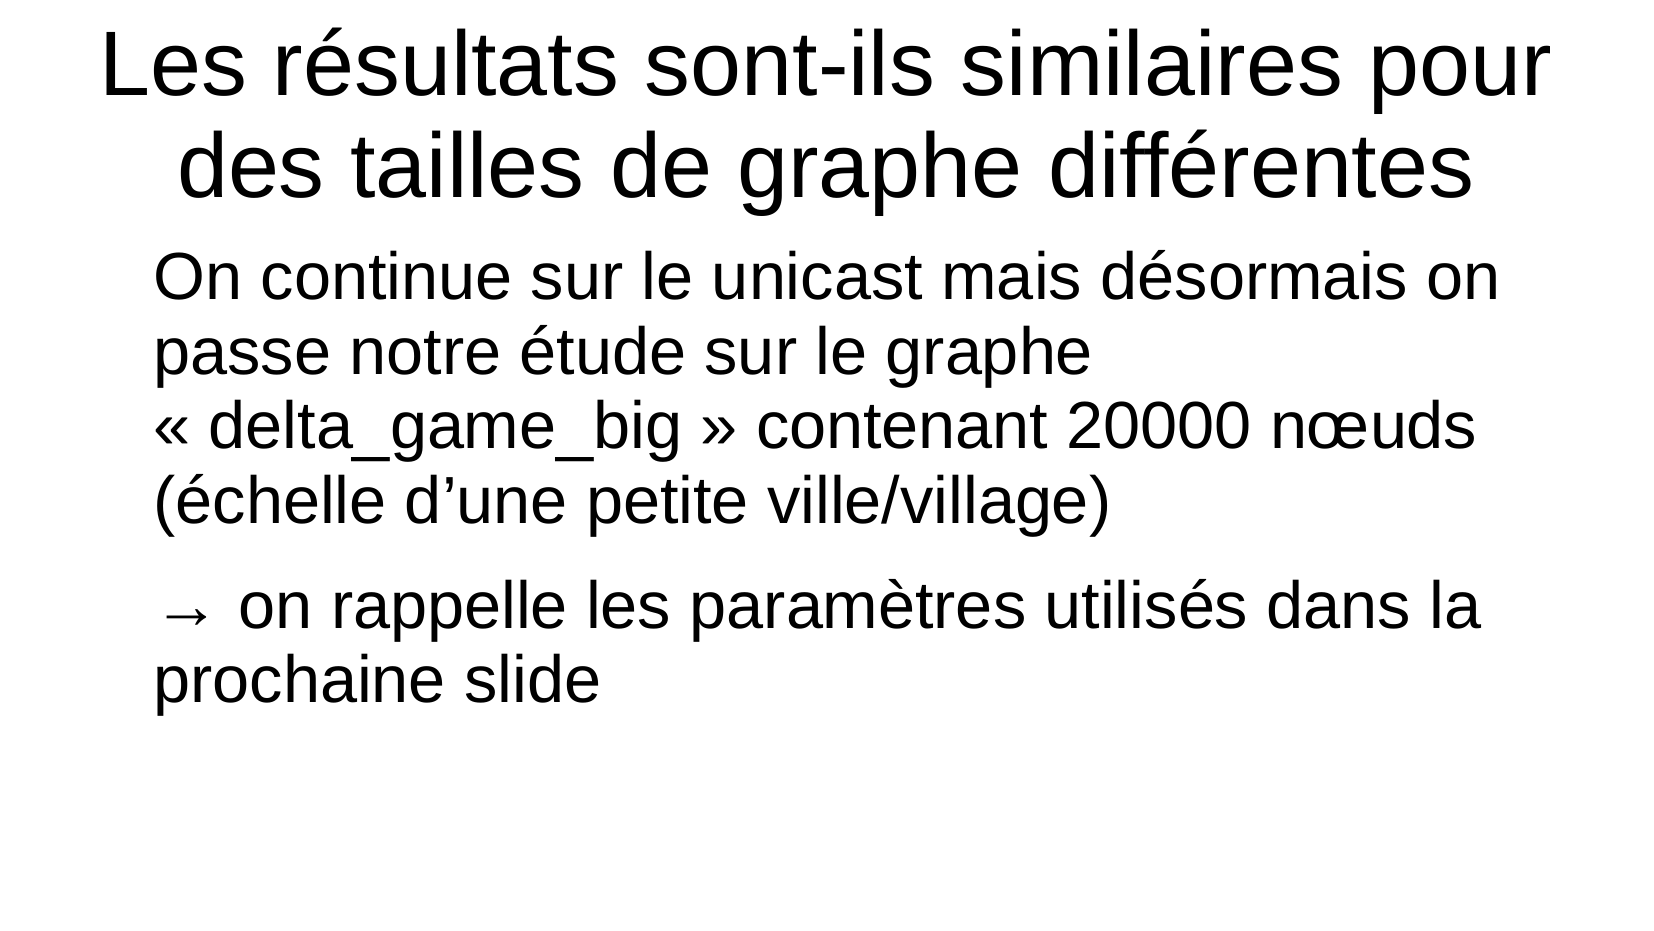

# Les résultats sont-ils similaires pour des tailles de graphe différentes
On continue sur le unicast mais désormais on passe notre étude sur le graphe « delta_game_big » contenant 20000 nœuds (échelle d’une petite ville/village)
→ on rappelle les paramètres utilisés dans la prochaine slide